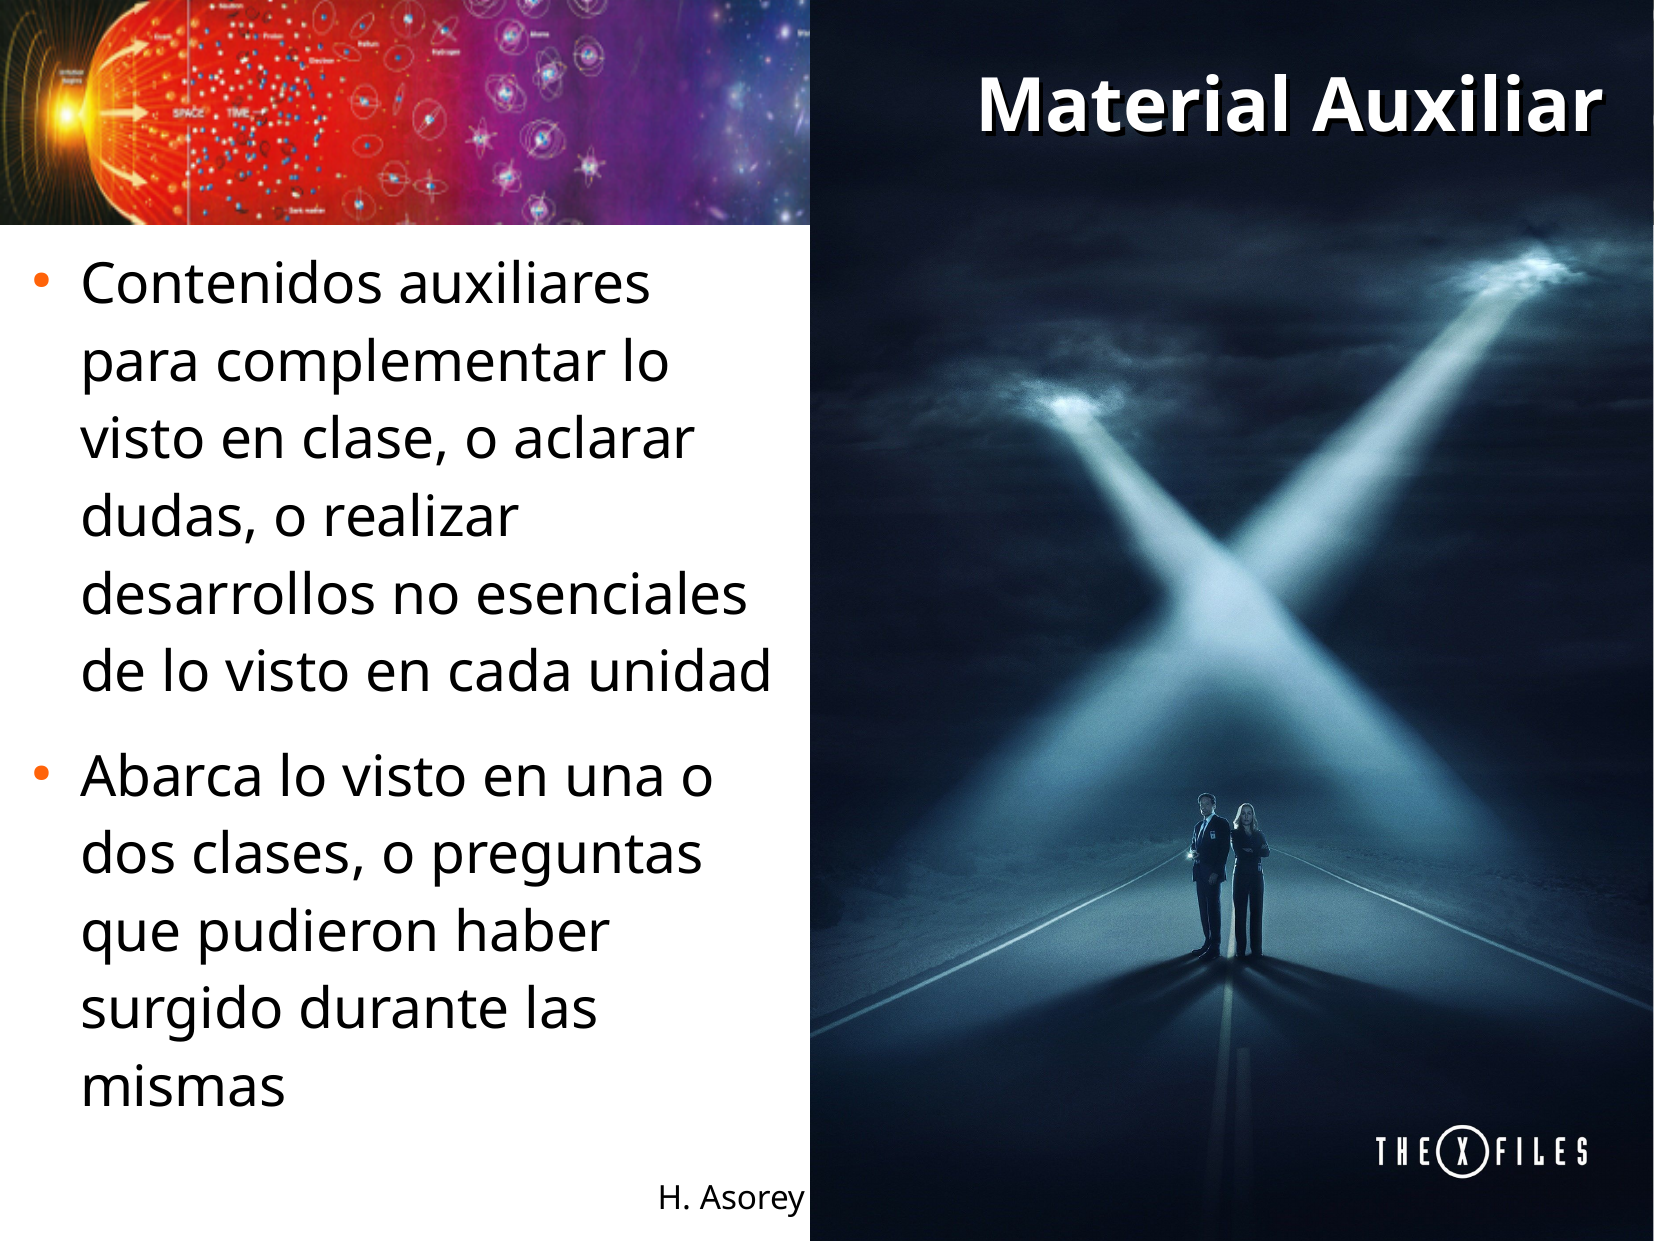

Material Auxiliar
# Contenidos auxiliares para complementar lo visto en clase, o aclarar dudas, o realizar desarrollos no esenciales de lo visto en cada unidad
Abarca lo visto en una o dos clases, o preguntas que pudieron haber surgido durante las mismas
H. Asorey - Física IV B
2